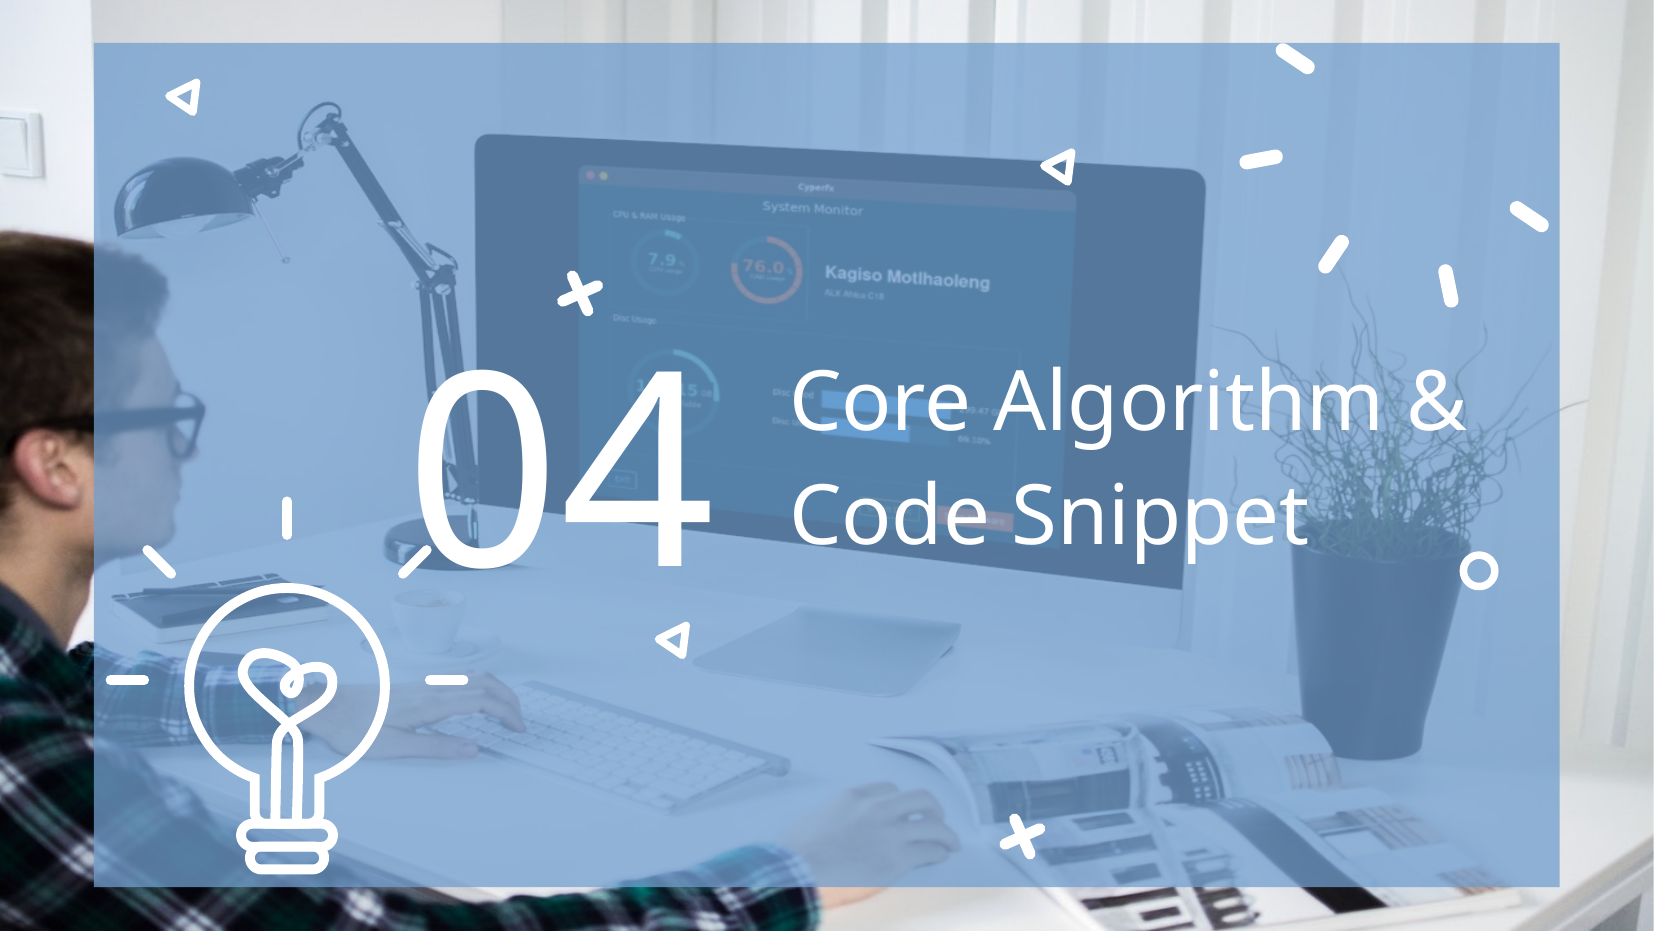

04
# Core Algorithm & Code Snippet